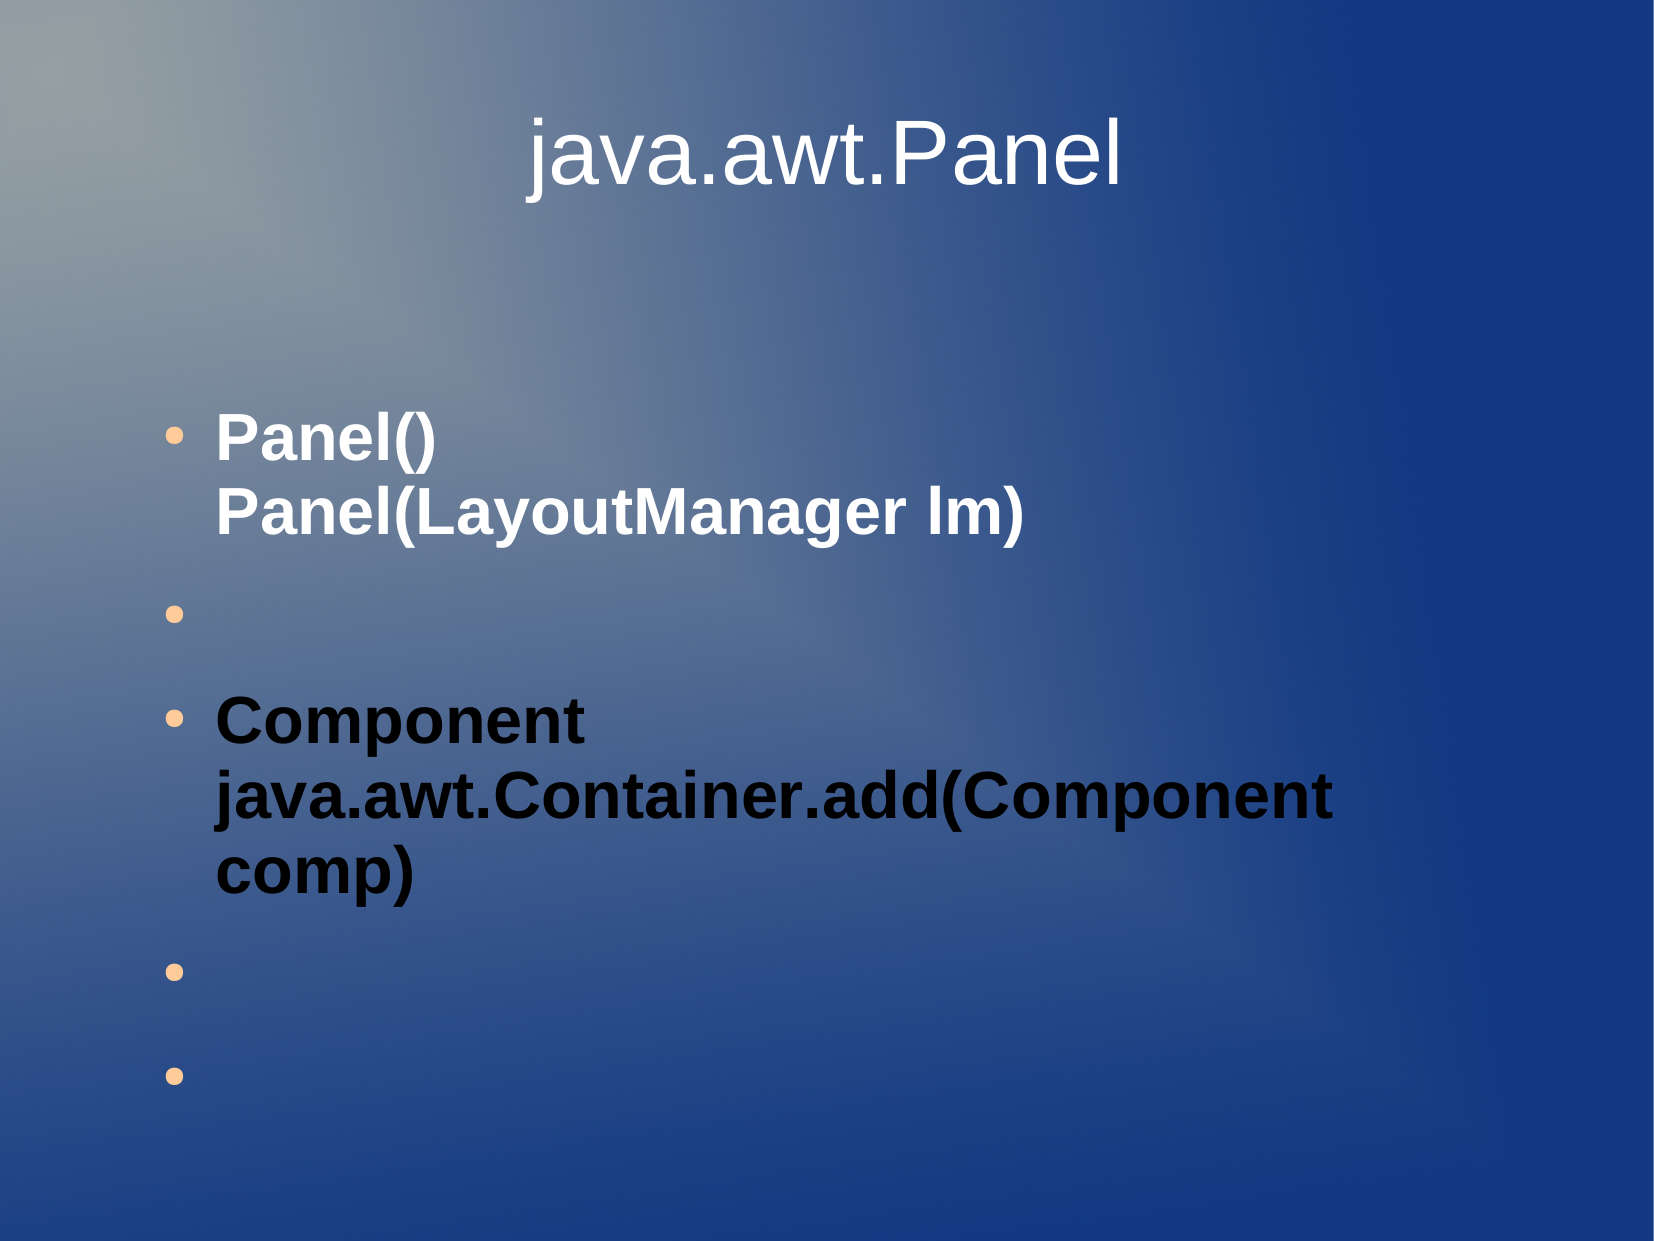

# java.awt.Panel
Panel()
Panel(LayoutManager lm)
Component java.awt.Container.add(Component comp)